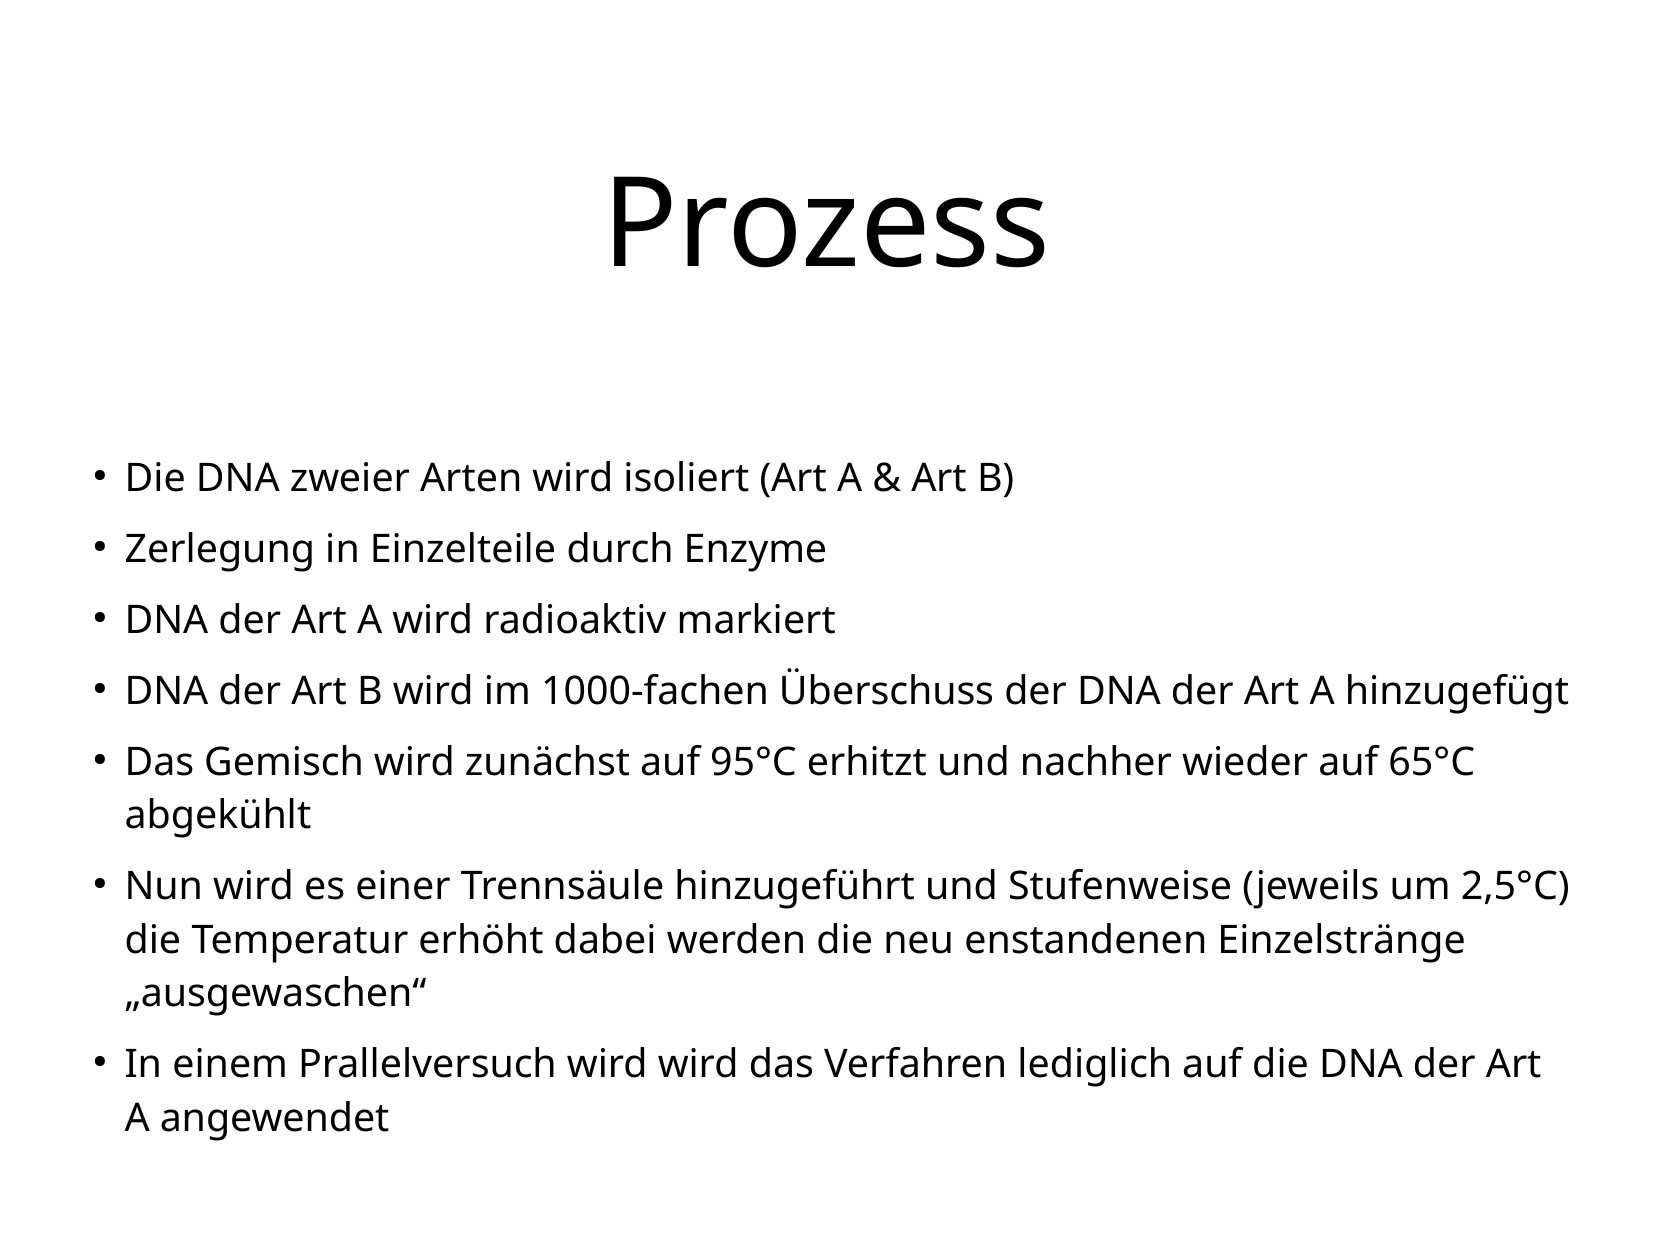

# Prozess
Die DNA zweier Arten wird isoliert (Art A & Art B)
Zerlegung in Einzelteile durch Enzyme
DNA der Art A wird radioaktiv markiert
DNA der Art B wird im 1000-fachen Überschuss der DNA der Art A hinzugefügt
Das Gemisch wird zunächst auf 95°C erhitzt und nachher wieder auf 65°C abgekühlt
Nun wird es einer Trennsäule hinzugeführt und Stufenweise (jeweils um 2,5°C) die Temperatur erhöht dabei werden die neu enstandenen Einzelstränge „ausgewaschen“
In einem Prallelversuch wird wird das Verfahren lediglich auf die DNA der Art A angewendet